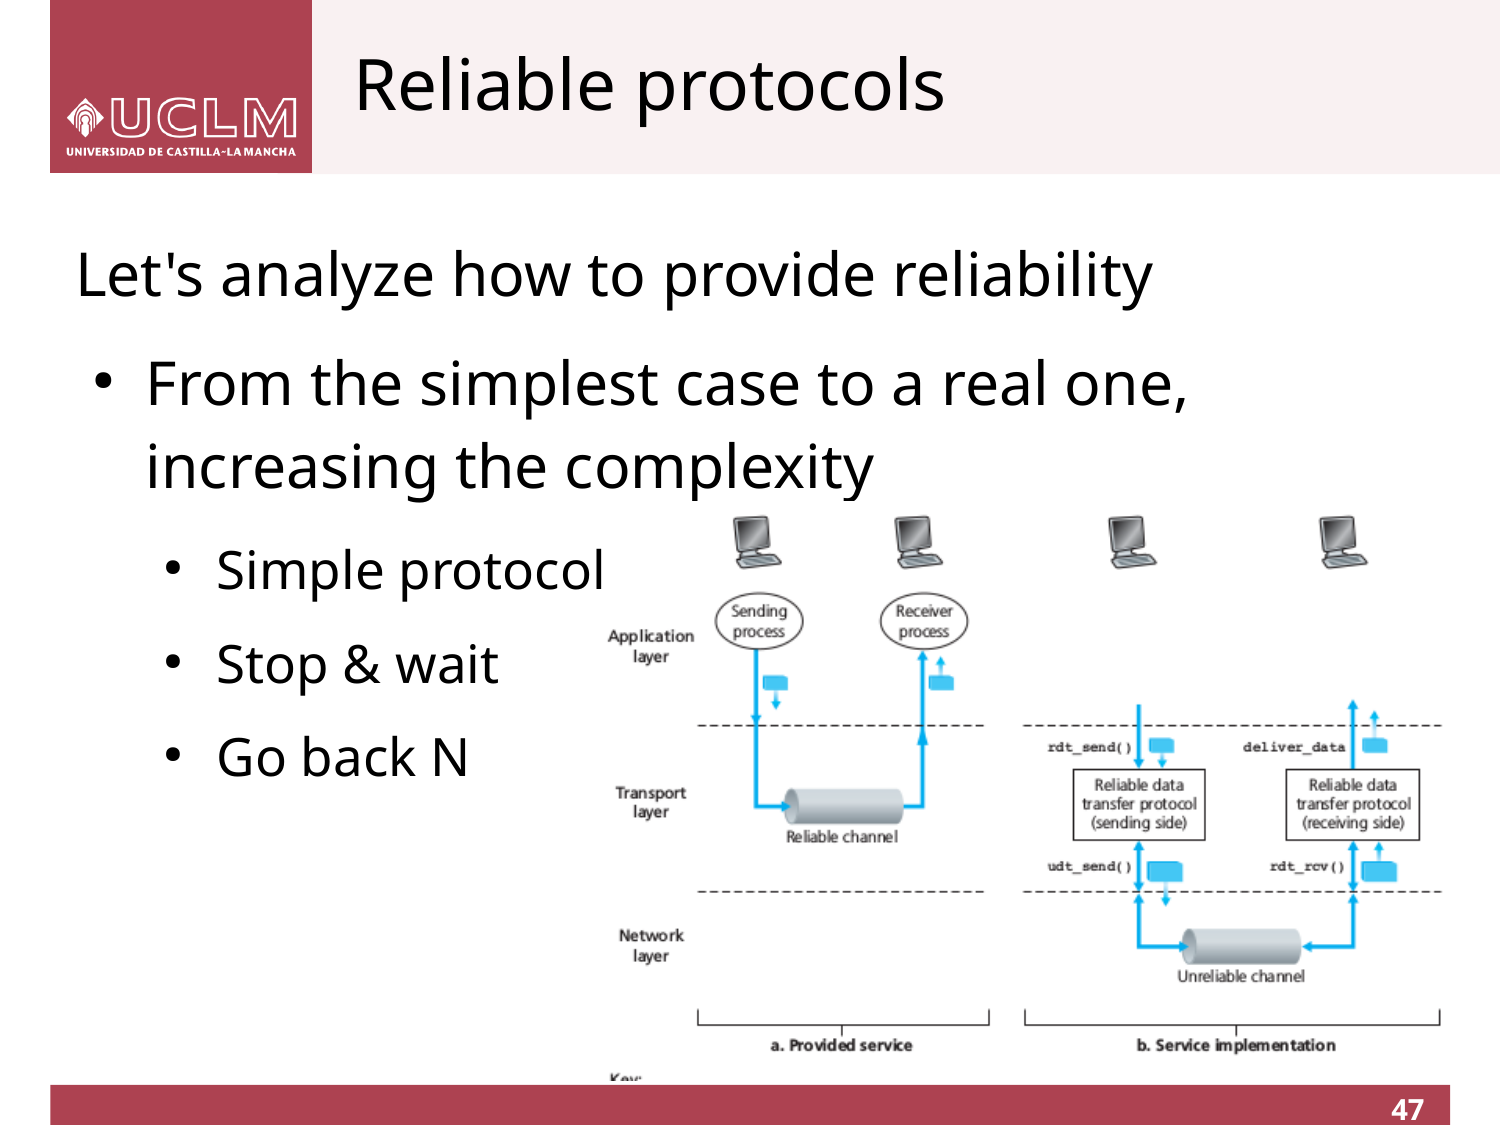

# Reliable protocols
Let's analyze how to provide reliability
From the simplest case to a real one, increasing the complexity
Simple protocol
Stop & wait
Go back N
47